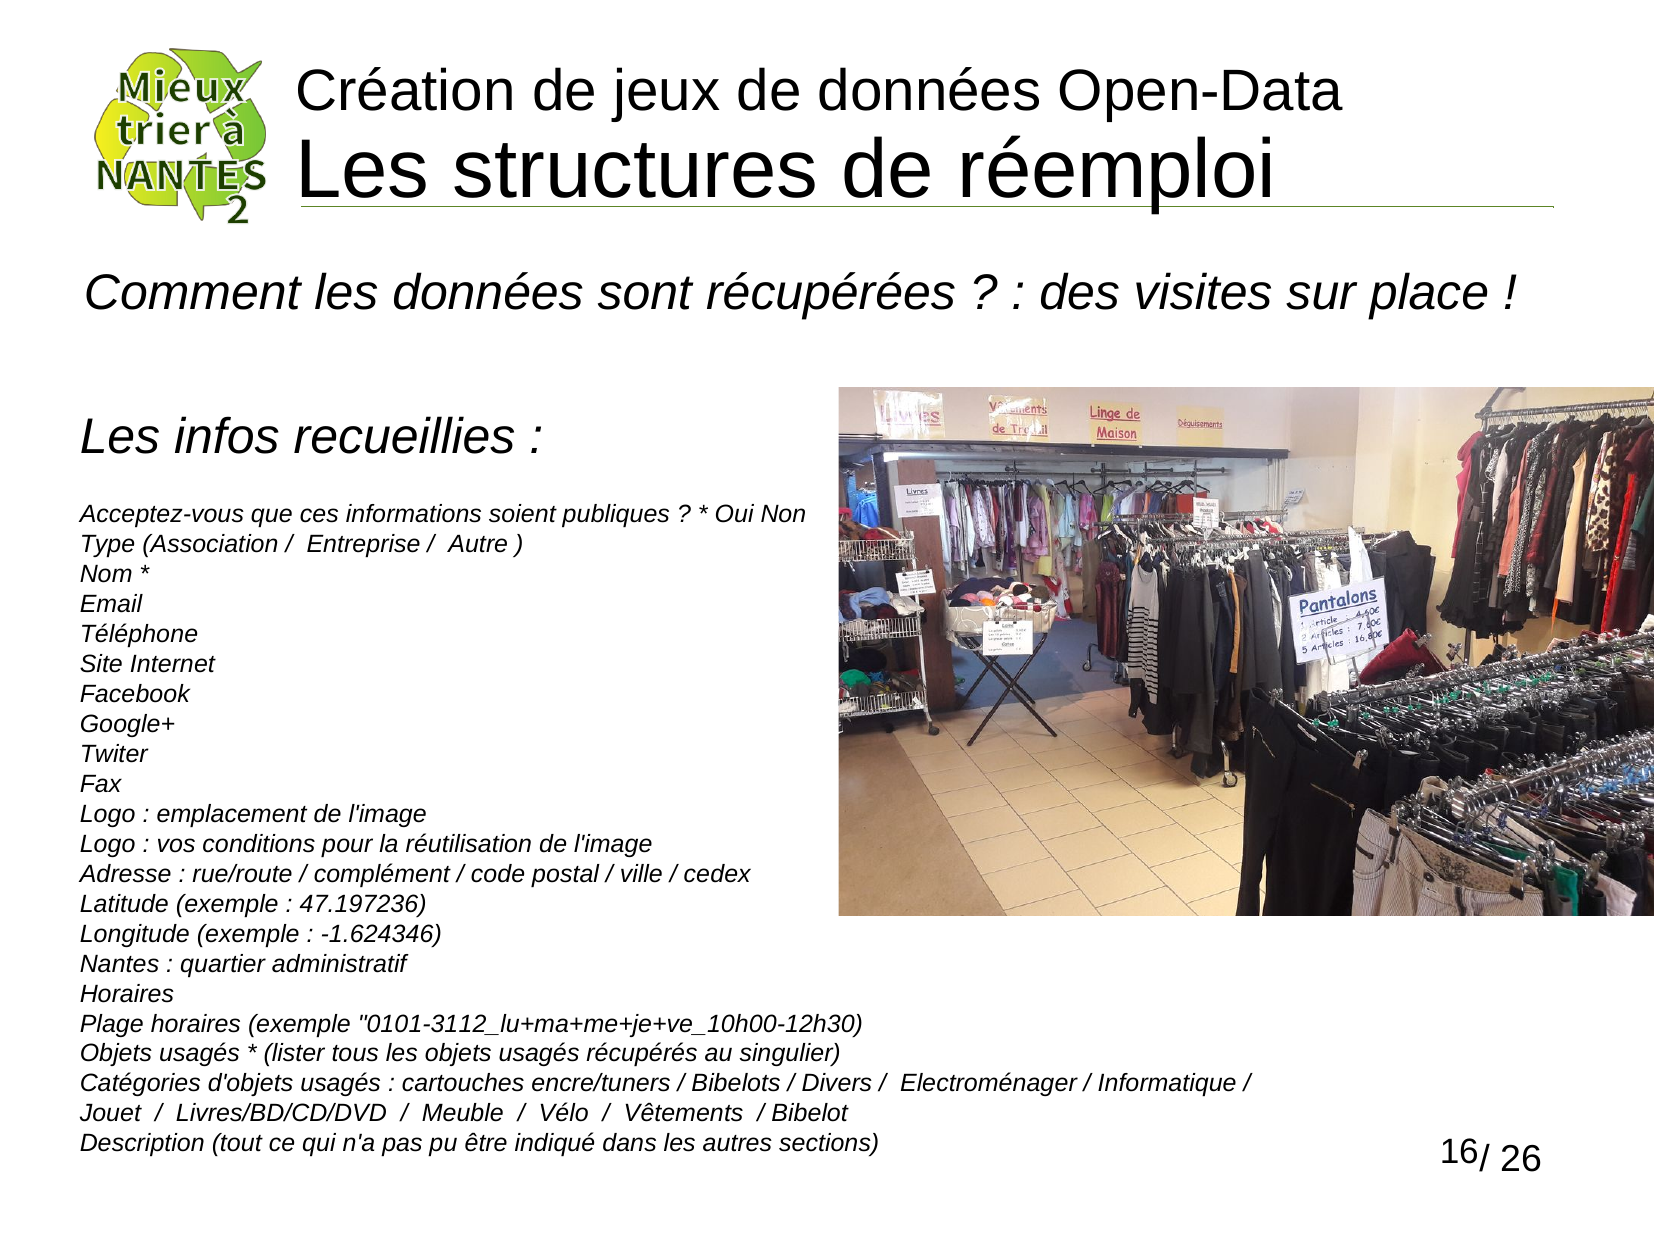

Création de jeux de données Open-Data
Les structures de réemploi
Comment les données sont récupérées ? : des visites sur place !
Les infos recueillies :
Acceptez-vous que ces informations soient publiques ? * Oui Non
Type (Association / Entreprise / Autre )
Nom *
Email
Téléphone
Site Internet
Facebook
Google+
Twiter
Fax
Logo : emplacement de l'image
Logo : vos conditions pour la réutilisation de l'image
Adresse : rue/route / complément / code postal / ville / cedex
Latitude (exemple : 47.197236)
Longitude (exemple : -1.624346)
Nantes : quartier administratif
Horaires
Plage horaires (exemple "0101-3112_lu+ma+me+je+ve_10h00-12h30)
Objets usagés * (lister tous les objets usagés récupérés au singulier)
Catégories d'objets usagés : cartouches encre/tuners / Bibelots / Divers / Electroménager / Informatique / Jouet / Livres/BD/CD/DVD / Meuble / Vélo / Vêtements / Bibelot
Description (tout ce qui n'a pas pu être indiqué dans les autres sections)
/ 26